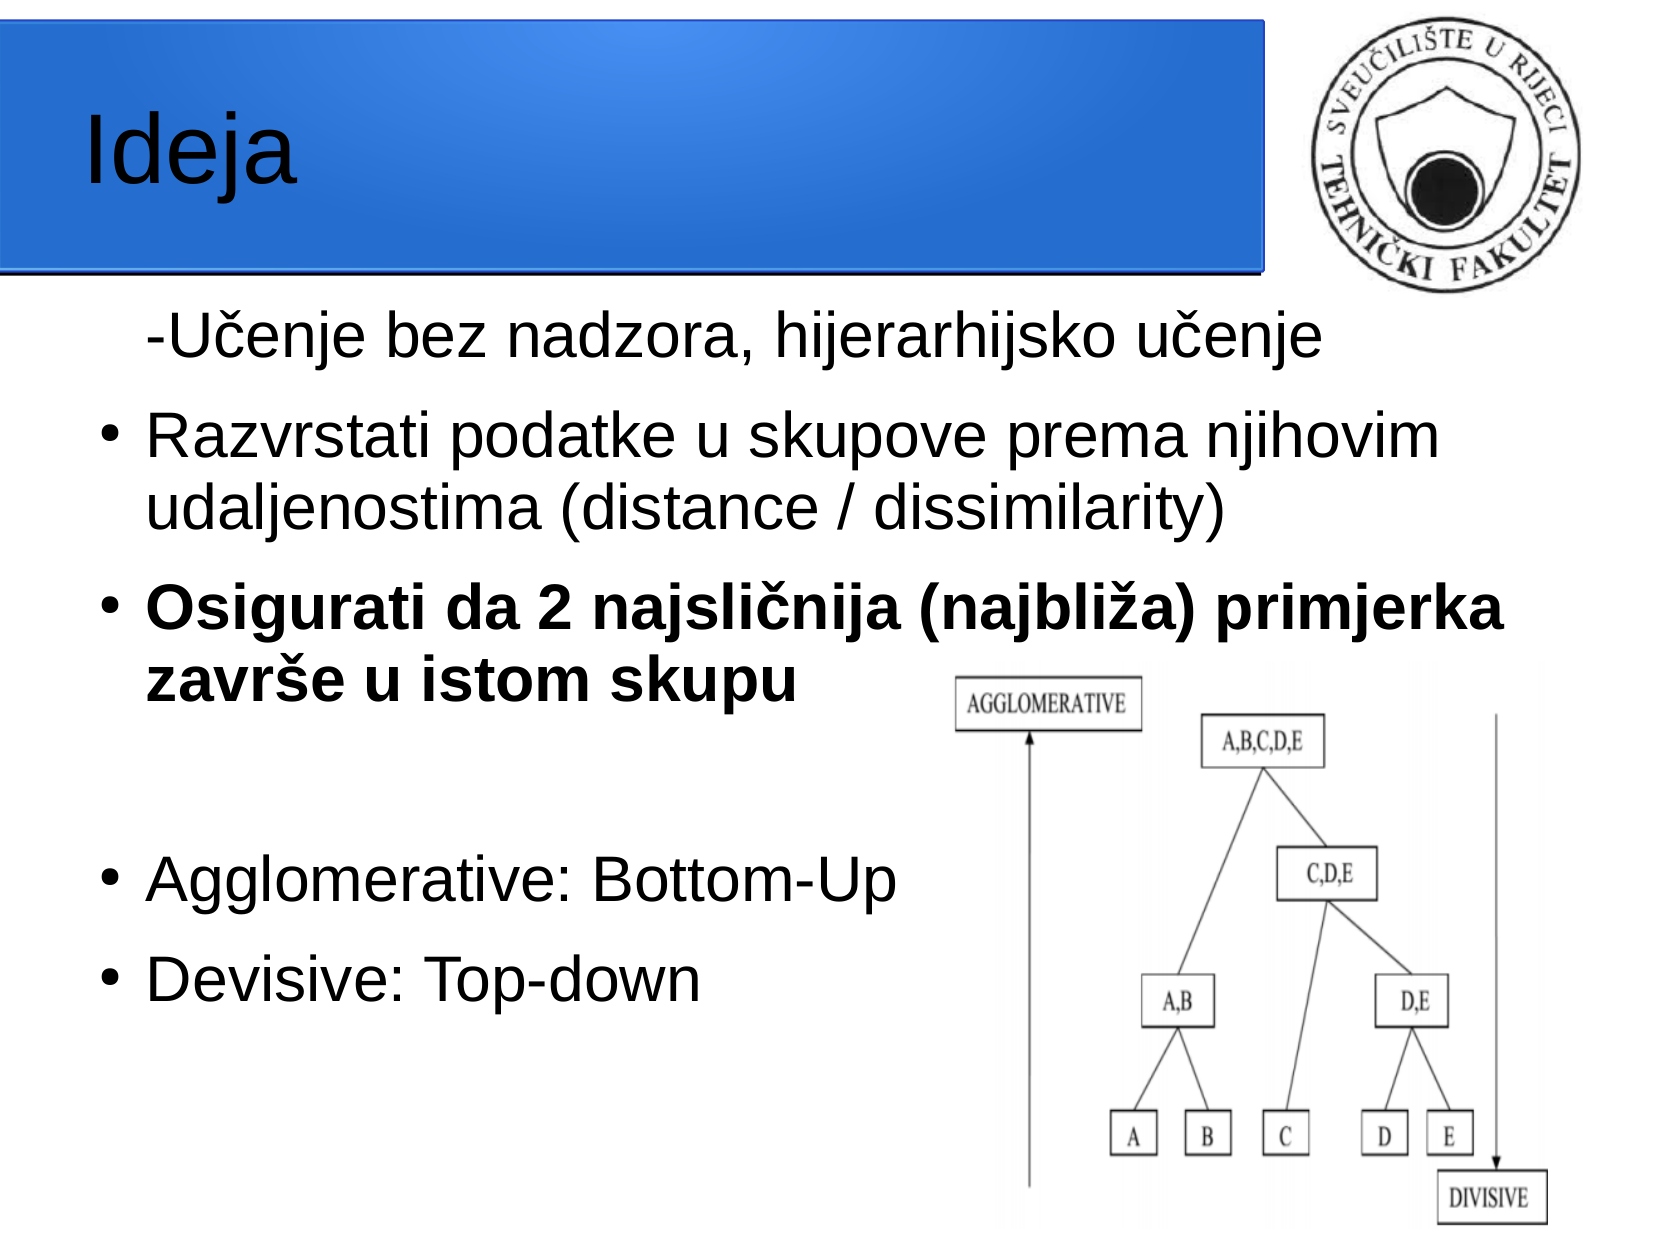

# Ideja
-Učenje bez nadzora, hijerarhijsko učenje
Razvrstati podatke u skupove prema njihovim udaljenostima (distance / dissimilarity)
Osigurati da 2 najsličnija (najbliža) primjerka završe u istom skupu
Agglomerative: Bottom-Up
Devisive: Top-down